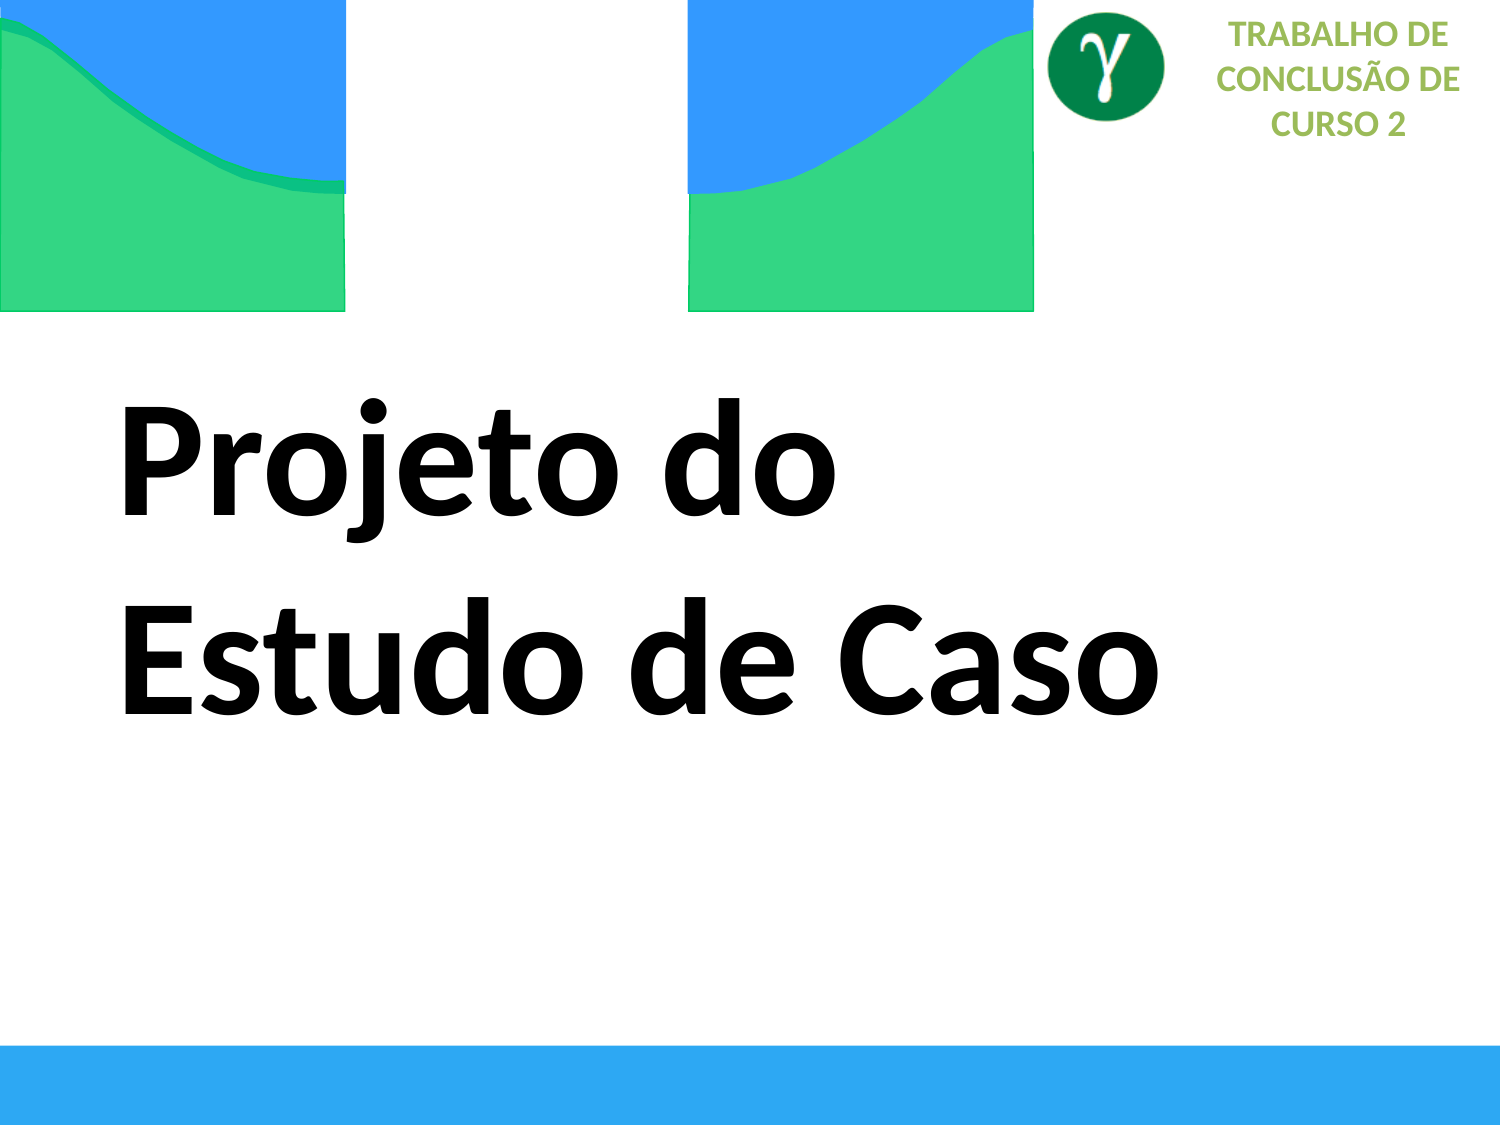

TRABALHO DE CONCLUSÃO DE CURSO 2
Projeto do
Estudo de Caso